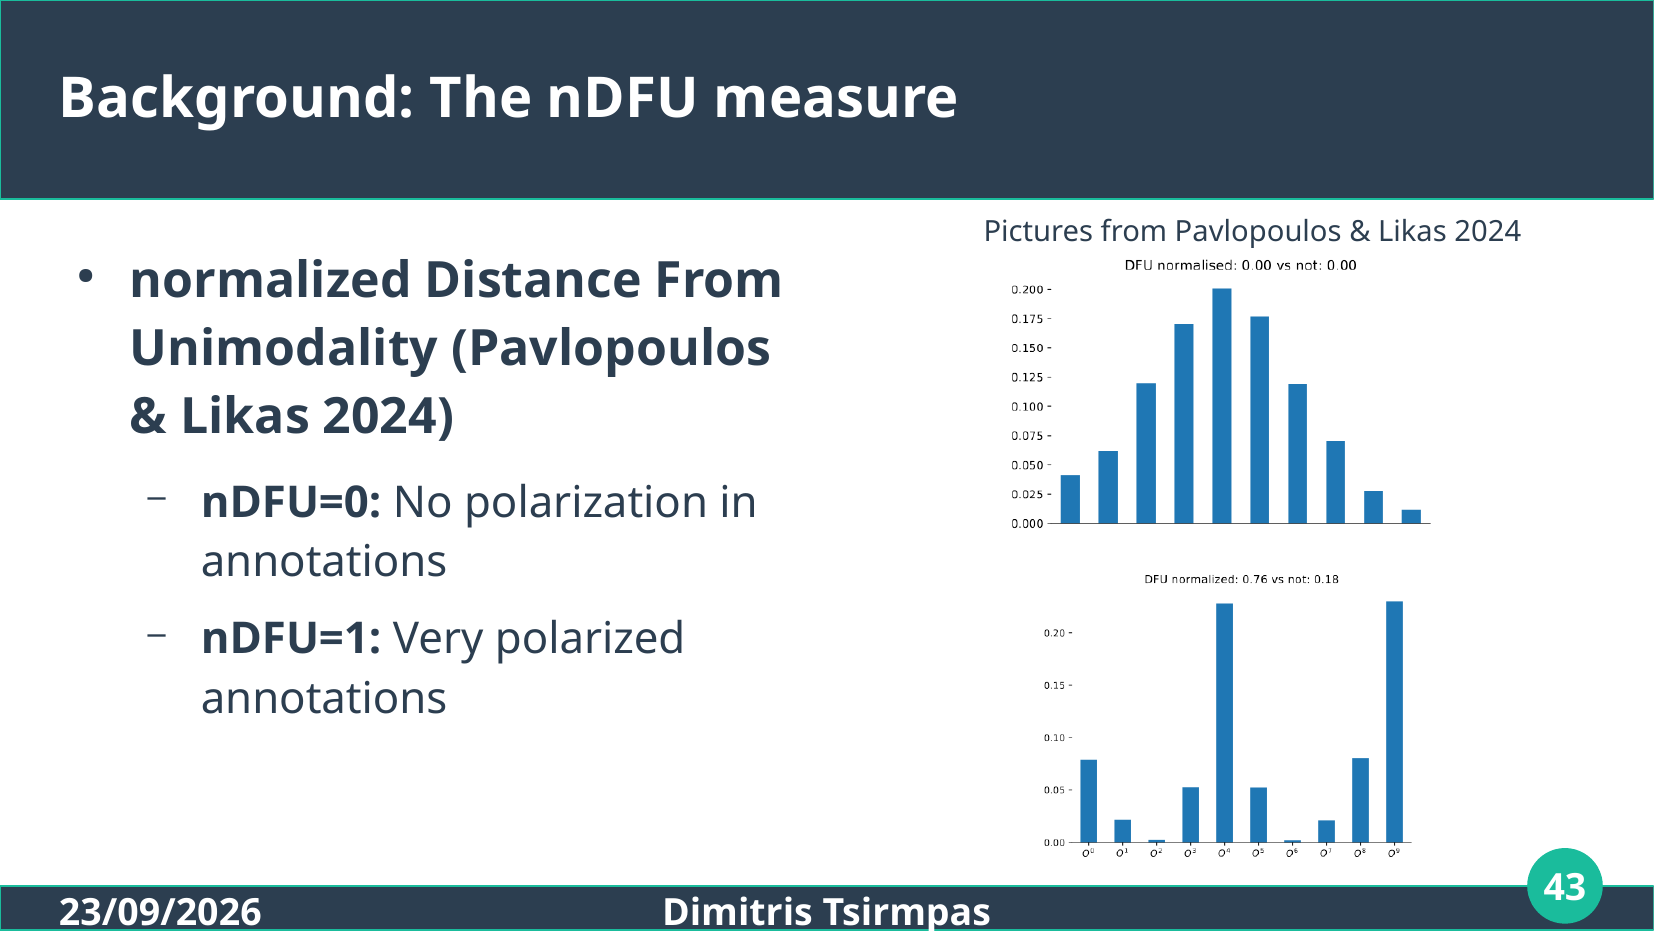

# Background: The nDFU measure
Pictures from Pavlopoulos & Likas 2024
normalized Distance From Unimodality (Pavlopoulos & Likas 2024)
nDFU=0: No polarization in annotations
nDFU=1: Very polarized annotations
43
Dimitris Tsirmpas